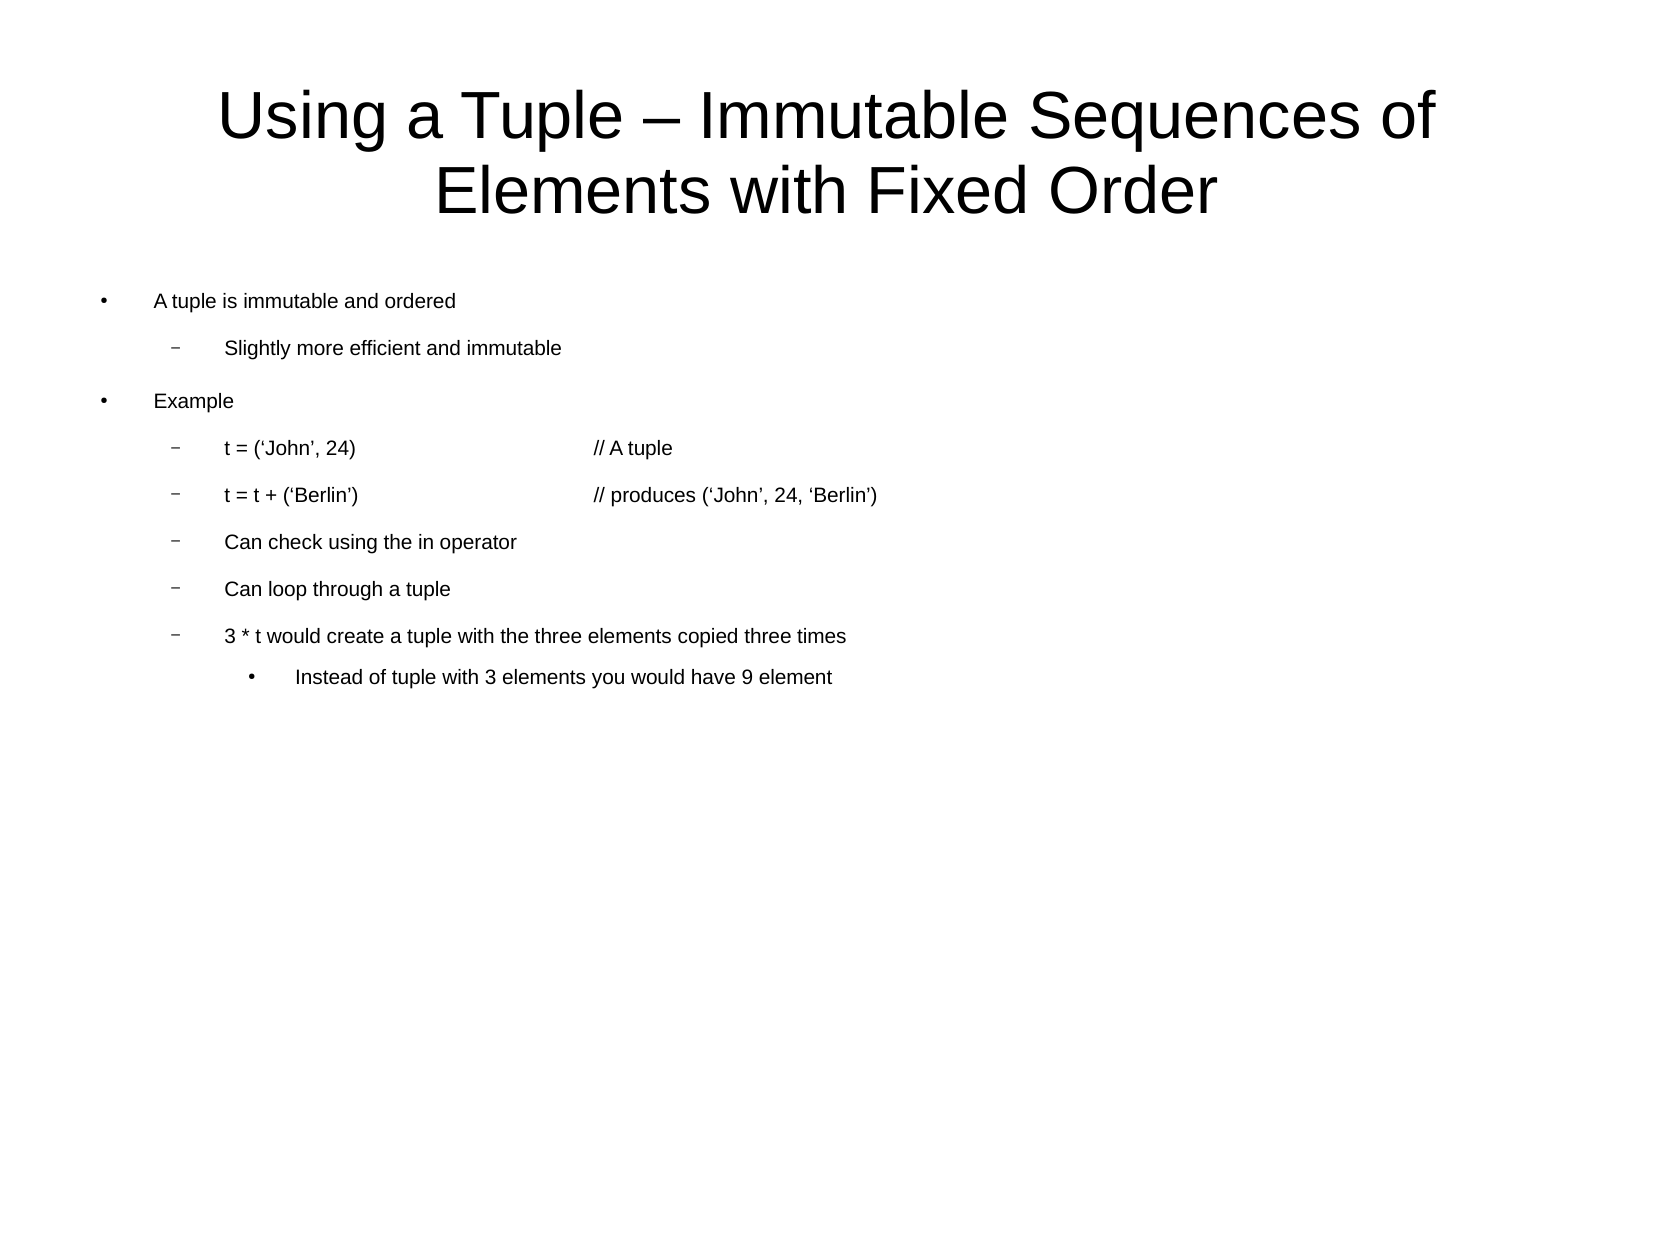

# Using a Tuple – Immutable Sequences of Elements with Fixed Order
A tuple is immutable and ordered
Slightly more efficient and immutable
Example
t = (‘John’, 24)				// A tuple
t = t + (‘Berlin’)				// produces (‘John’, 24, ‘Berlin’)
Can check using the in operator
Can loop through a tuple
3 * t would create a tuple with the three elements copied three times
Instead of tuple with 3 elements you would have 9 element